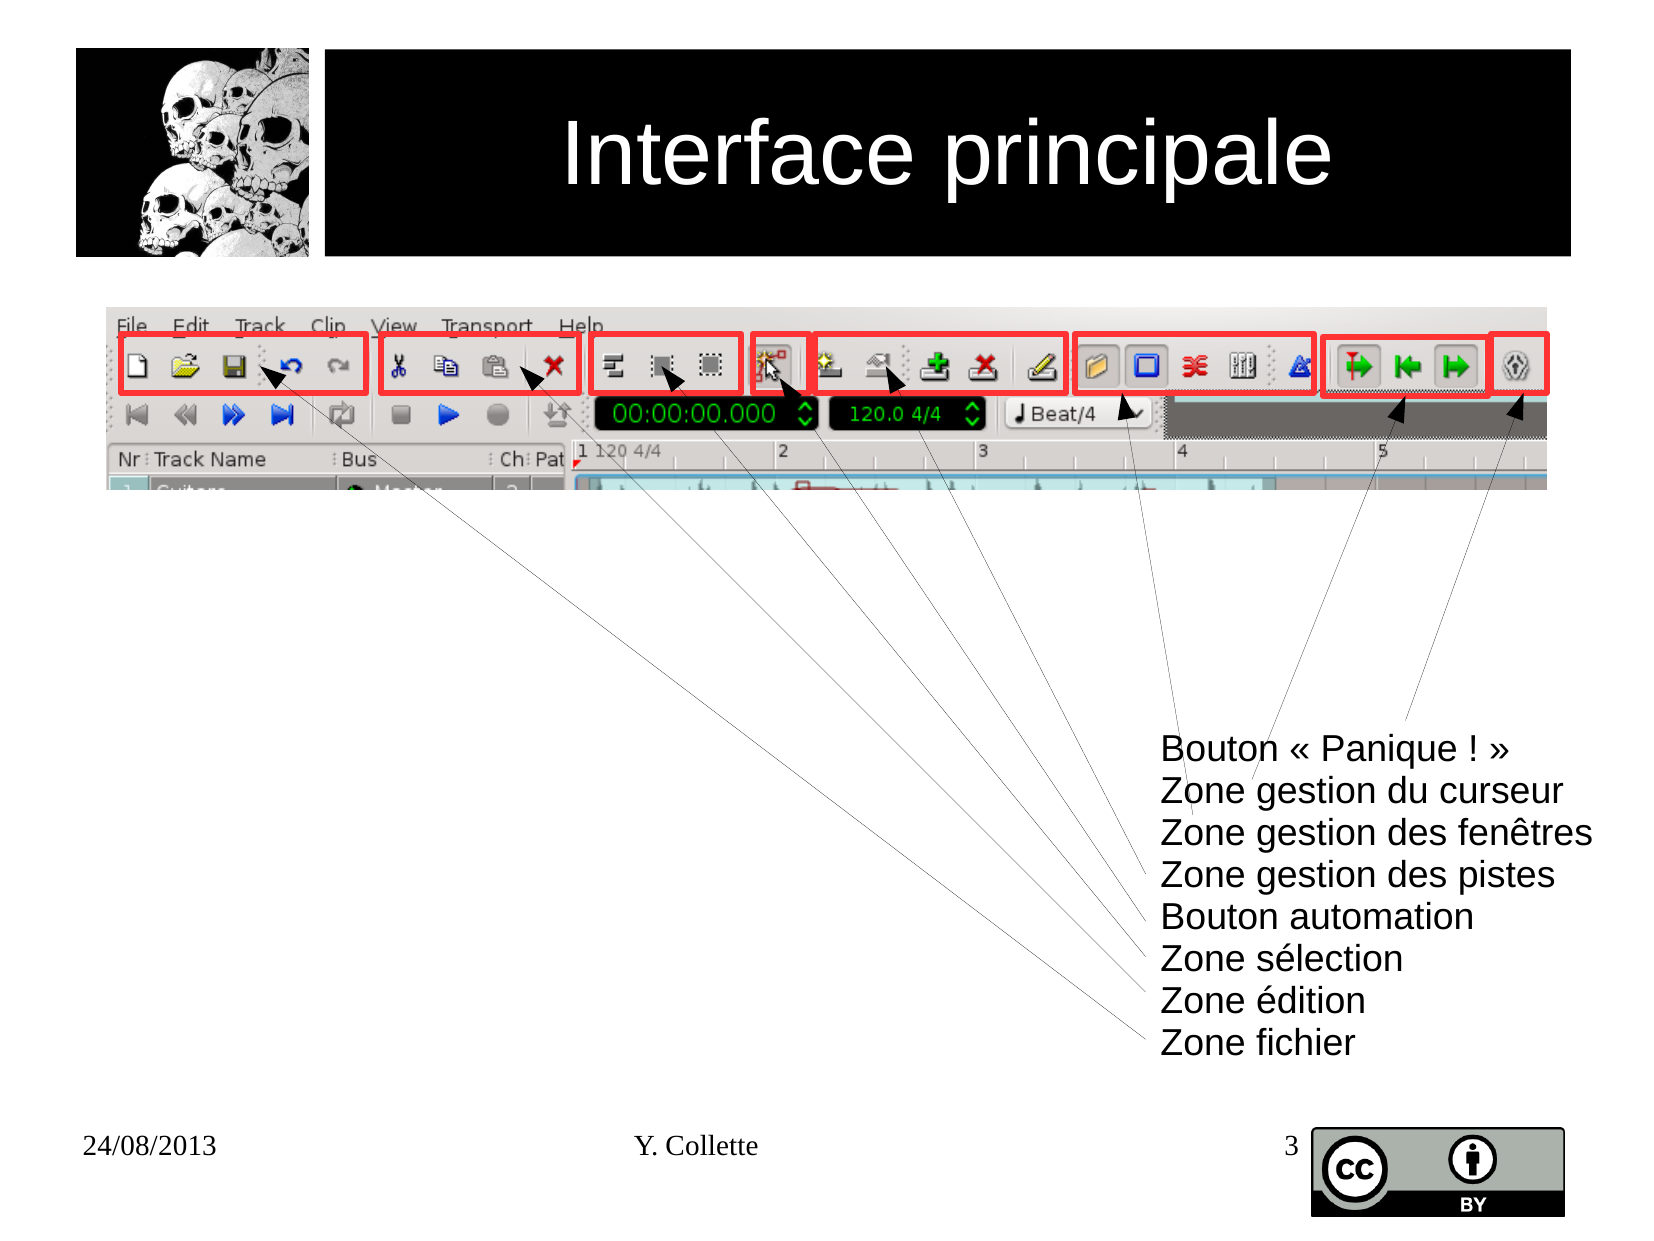

# Interface principale
Bouton « Panique ! »
Zone gestion du curseur
Zone gestion des fenêtres
Zone gestion des pistes
Bouton automation
Zone sélection
Zone édition
Zone fichier
Y. Collette
3